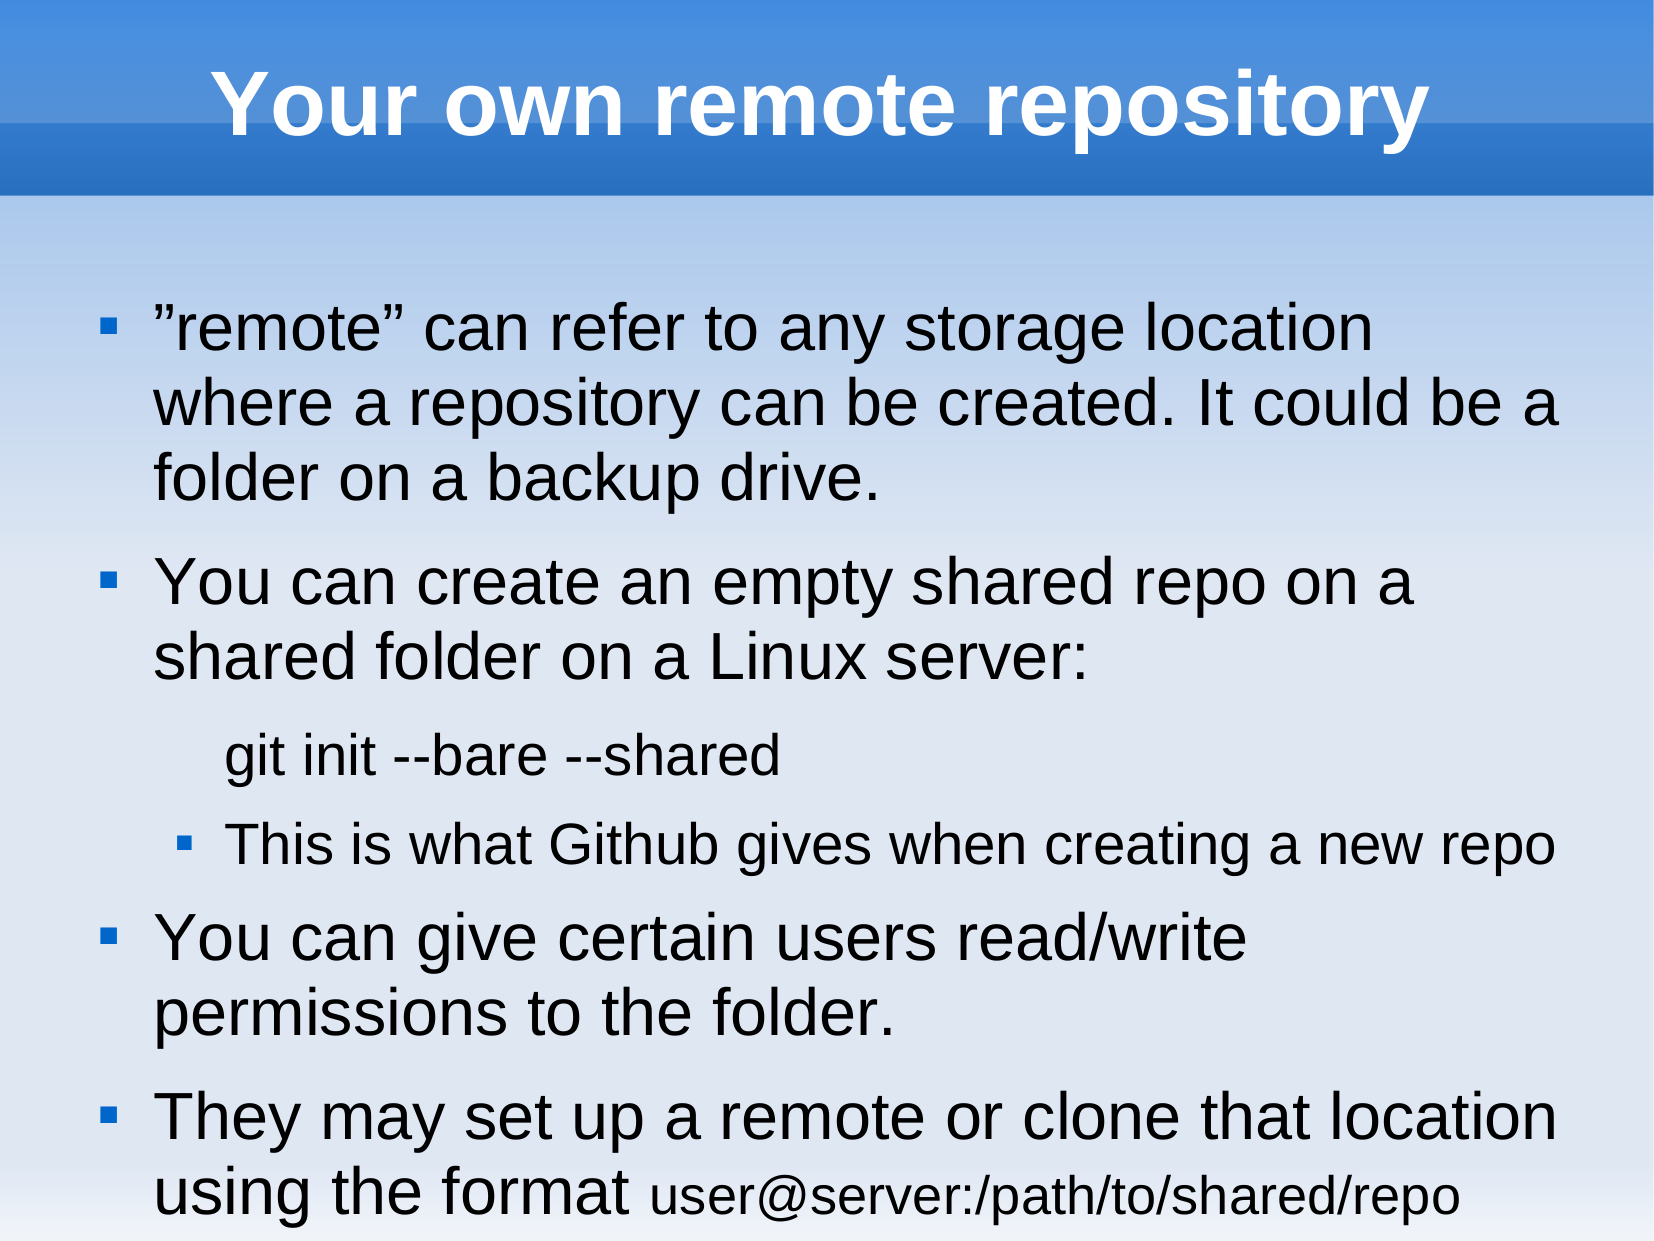

# Your own remote repository
”remote” can refer to any storage location where a repository can be created. It could be a folder on a backup drive.
You can create an empty shared repo on a shared folder on a Linux server:
git init --bare --shared
This is what Github gives when creating a new repo
You can give certain users read/write permissions to the folder.
They may set up a remote or clone that location using the format user@server:/path/to/shared/repo